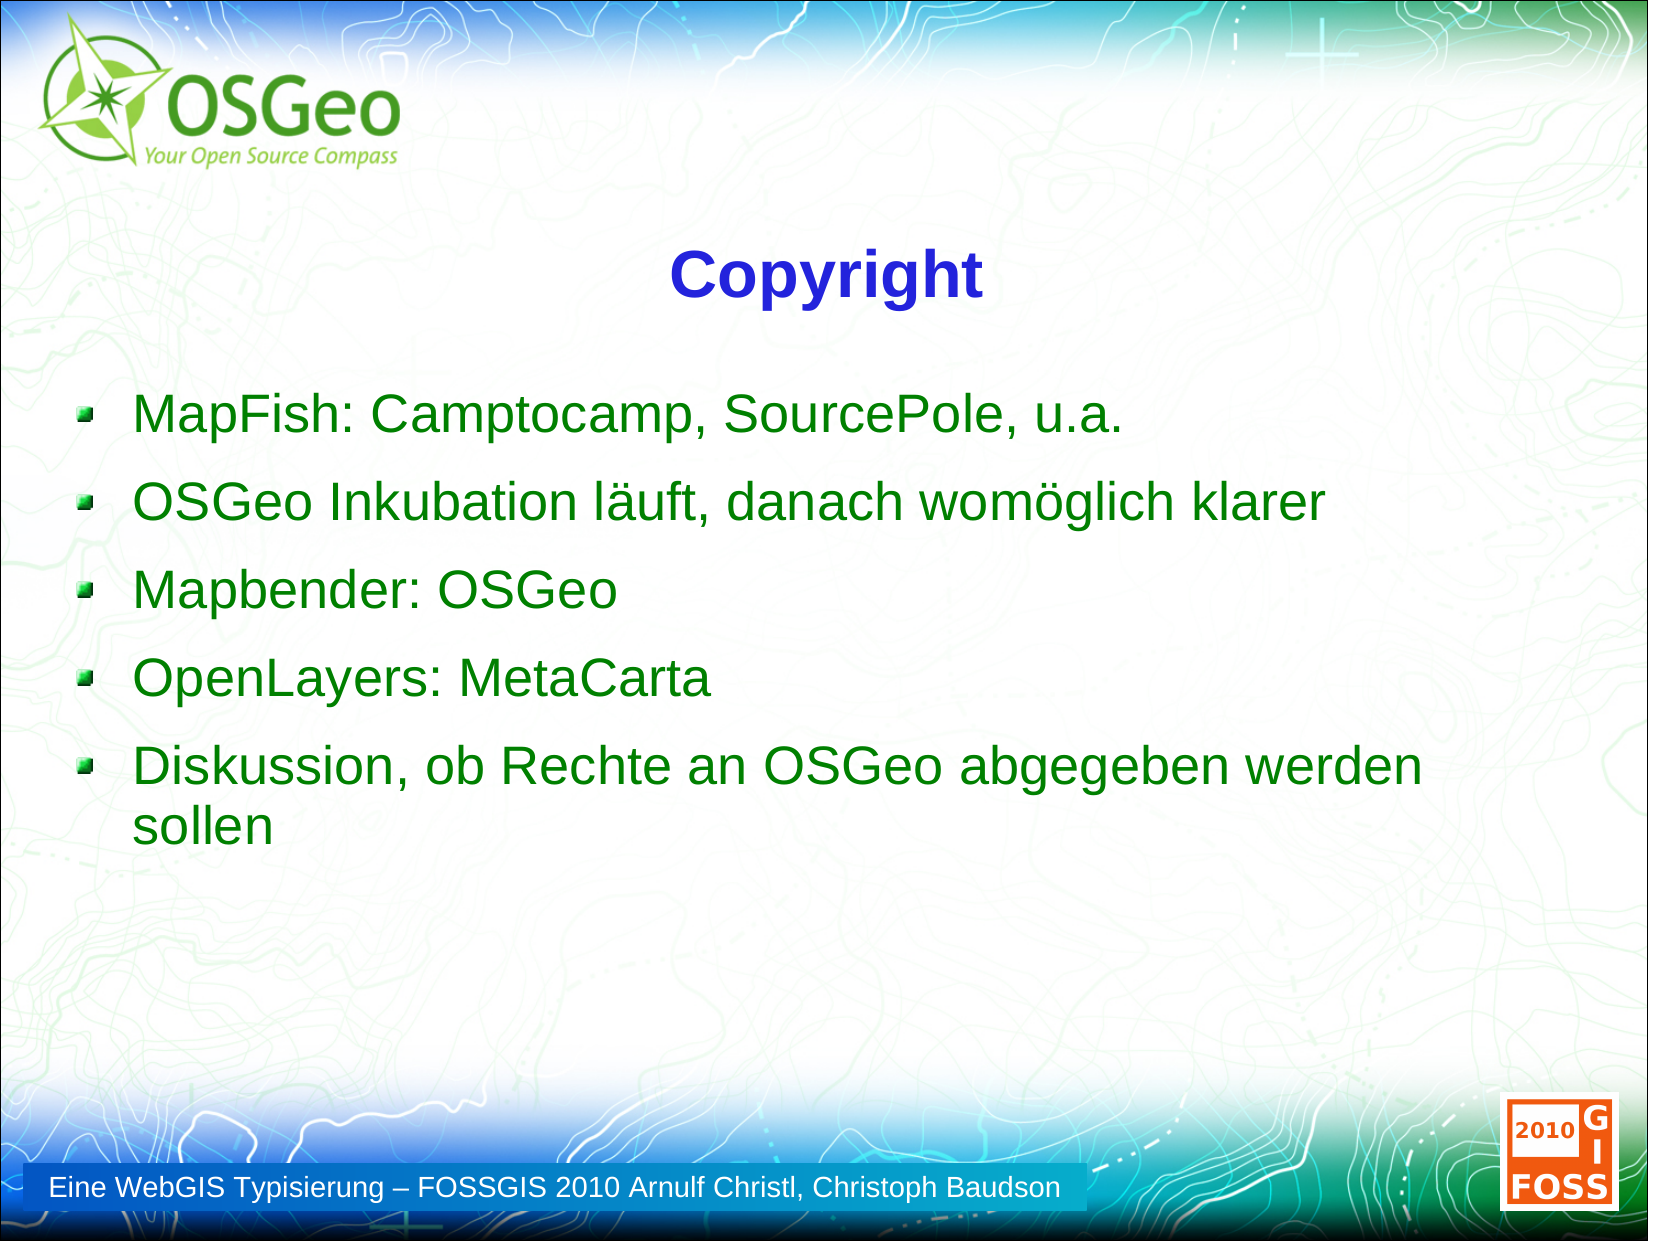

# Copyright
MapFish: Camptocamp, SourcePole, u.a.
OSGeo Inkubation läuft, danach womöglich klarer
Mapbender: OSGeo
OpenLayers: MetaCarta
Diskussion, ob Rechte an OSGeo abgegeben werden sollen